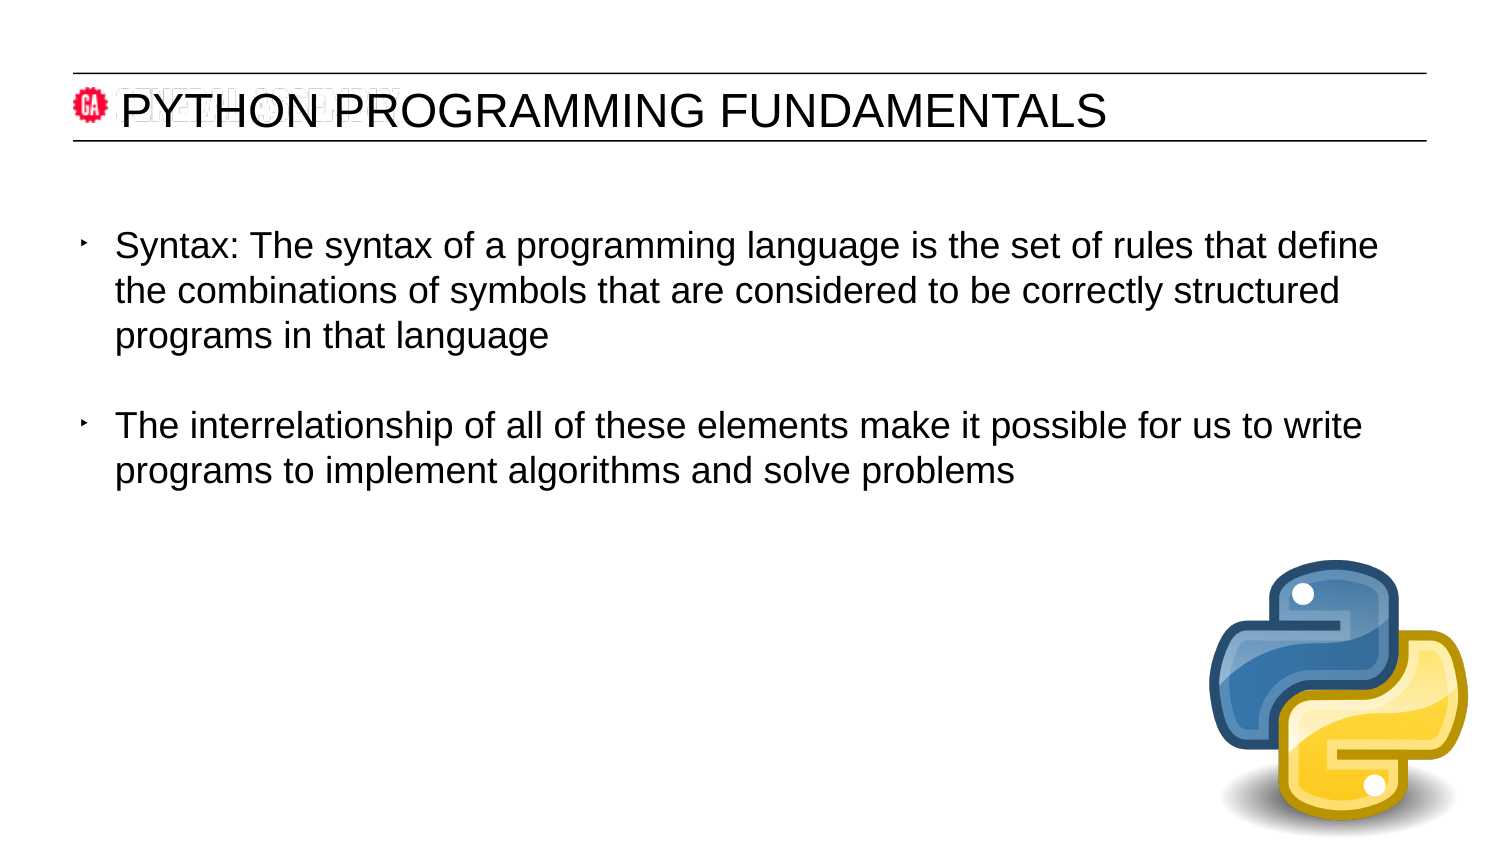

PYTHON PROGRAMMING FUNDAMENTALS
Syntax: The syntax of a programming language is the set of rules that define the combinations of symbols that are considered to be correctly structured programs in that language
The interrelationship of all of these elements make it possible for us to write programs to implement algorithms and solve problems